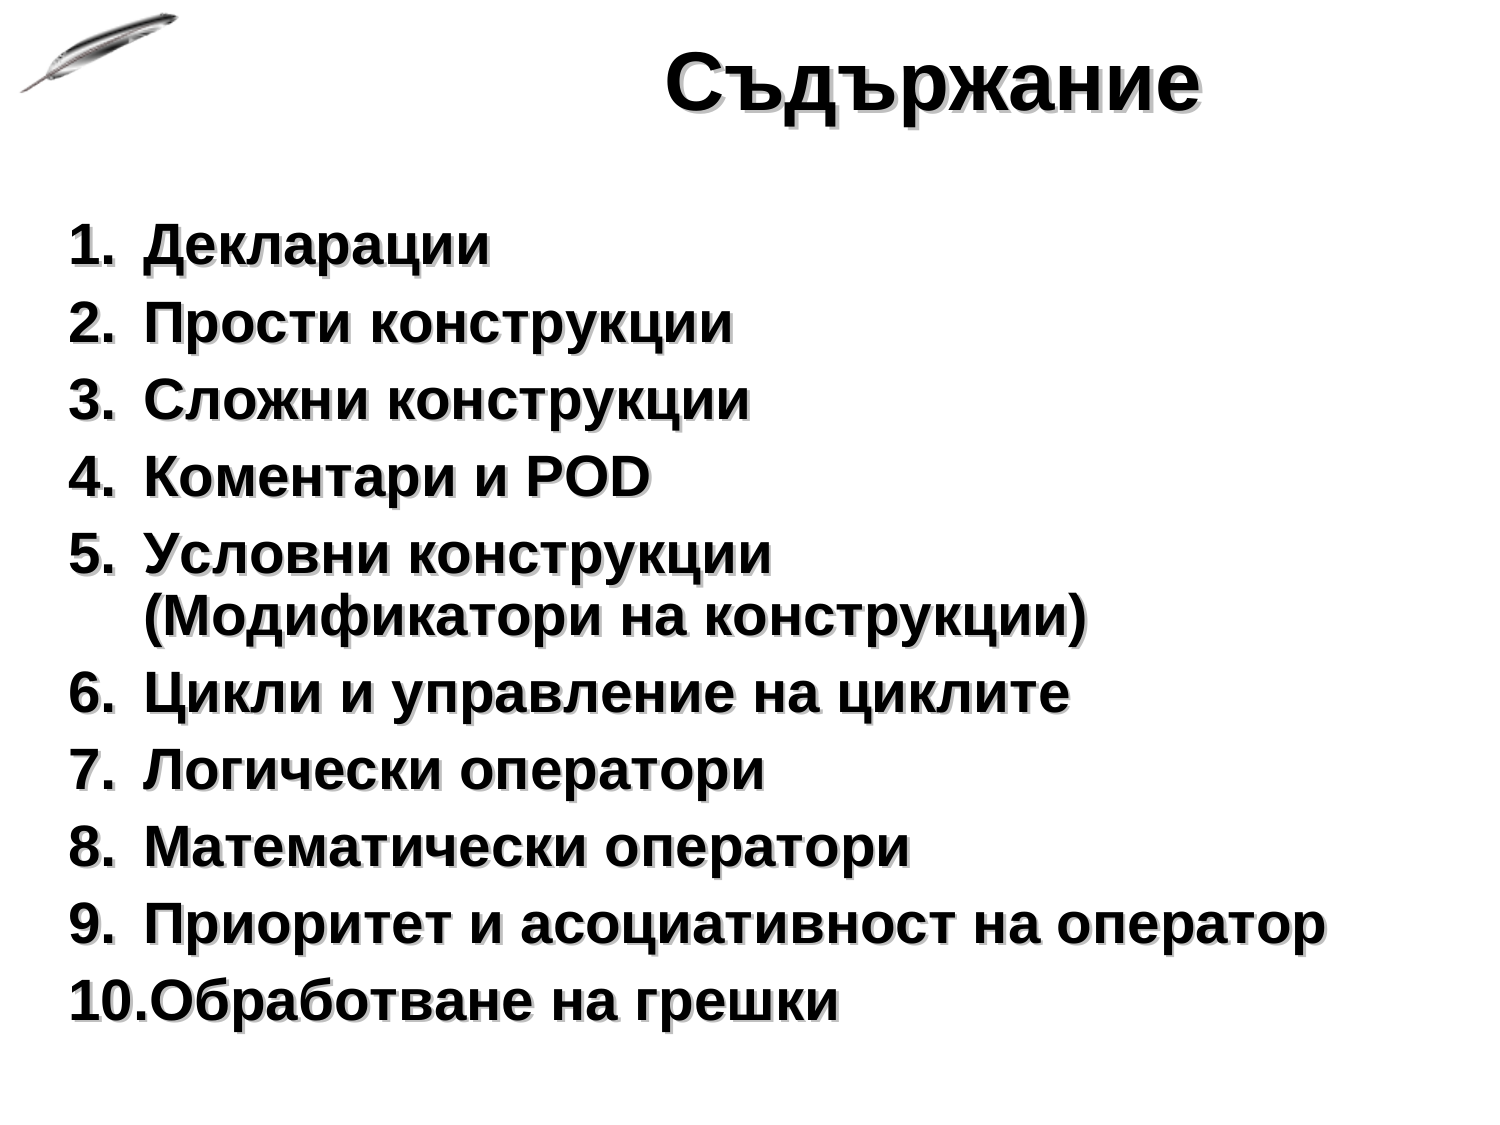

# Съдържание
Декларации
Прости конструкции
Сложни конструкции
Коментари и POD
Условни конструкции
(Модификатори на конструкции)
Цикли и управление на циклите
Логически оператори
Математически оператори
Приоритет и асоциативност на оператор
Обработване на грешки